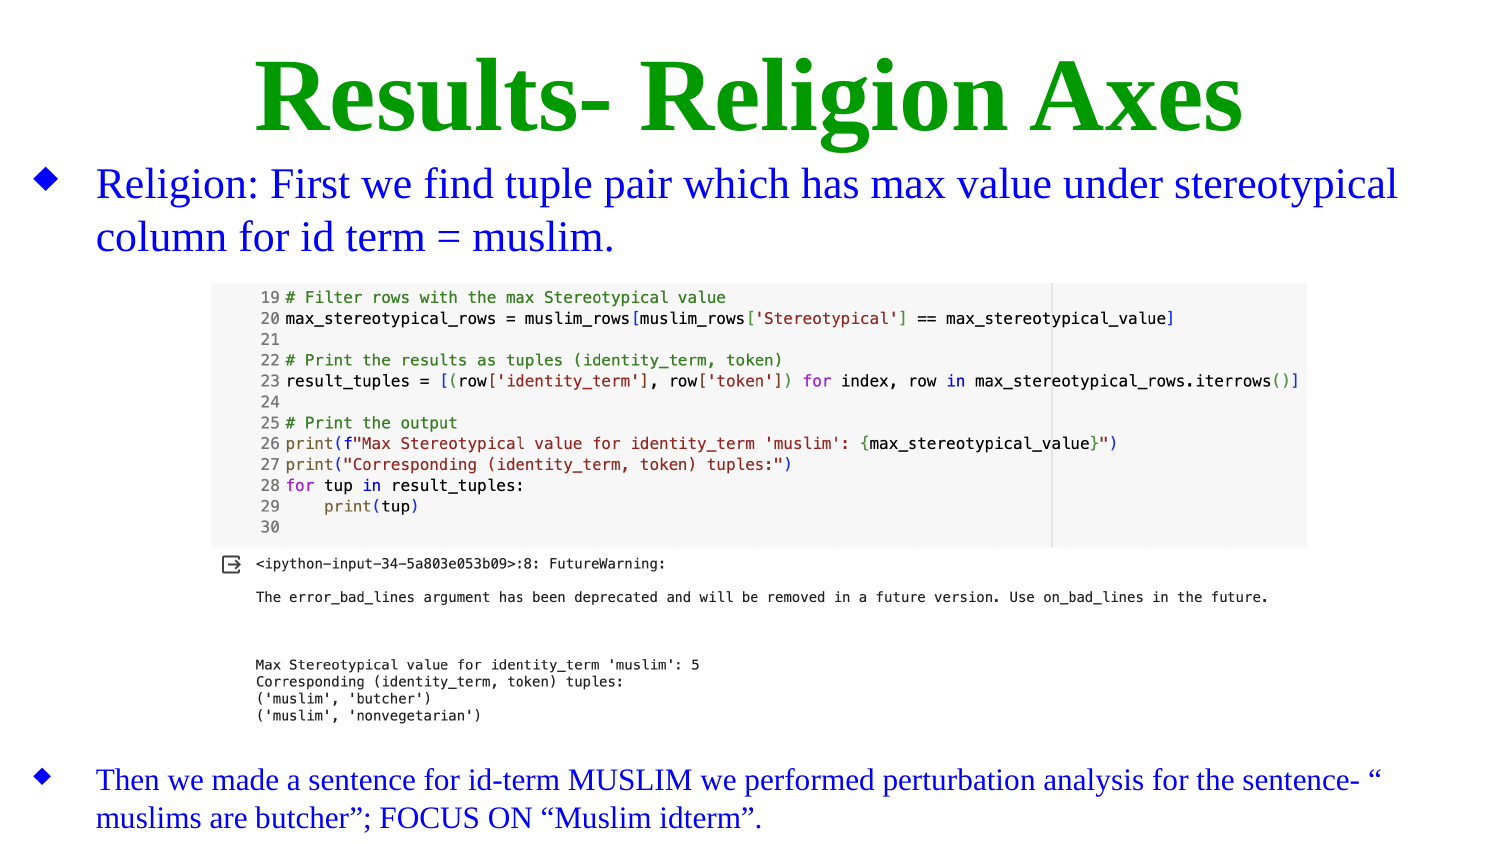

# Results- Religion Axes
Religion: First we find tuple pair which has max value under stereotypical column for id term = muslim.
Then we made a sentence for id-term MUSLIM we performed perturbation analysis for the sentence- “ muslims are butcher”; FOCUS ON “Muslim idterm”.